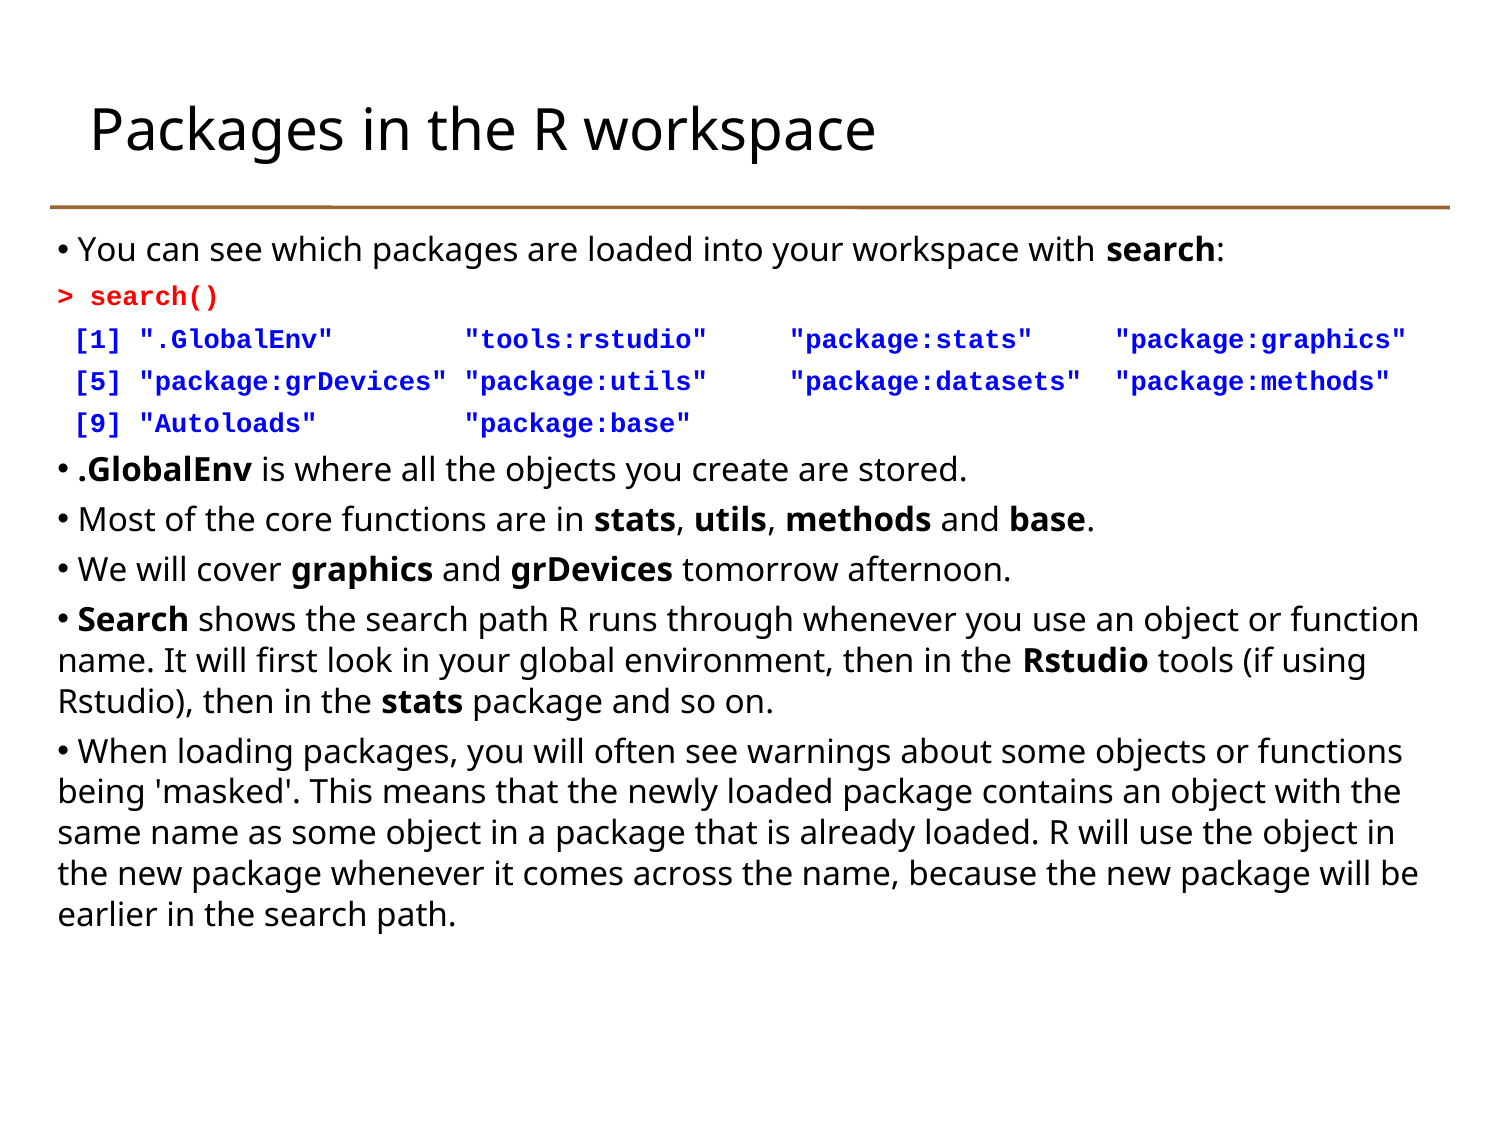

Packages in the R workspace
 You can see which packages are loaded into your workspace with search:
> search()
 [1] ".GlobalEnv" "tools:rstudio" "package:stats" "package:graphics"
 [5] "package:grDevices" "package:utils" "package:datasets" "package:methods"
 [9] "Autoloads" "package:base"
 .GlobalEnv is where all the objects you create are stored.
 Most of the core functions are in stats, utils, methods and base.
 We will cover graphics and grDevices tomorrow afternoon.
 Search shows the search path R runs through whenever you use an object or function name. It will first look in your global environment, then in the Rstudio tools (if using Rstudio), then in the stats package and so on.
 When loading packages, you will often see warnings about some objects or functions being 'masked'. This means that the newly loaded package contains an object with the same name as some object in a package that is already loaded. R will use the object in the new package whenever it comes across the name, because the new package will be earlier in the search path.